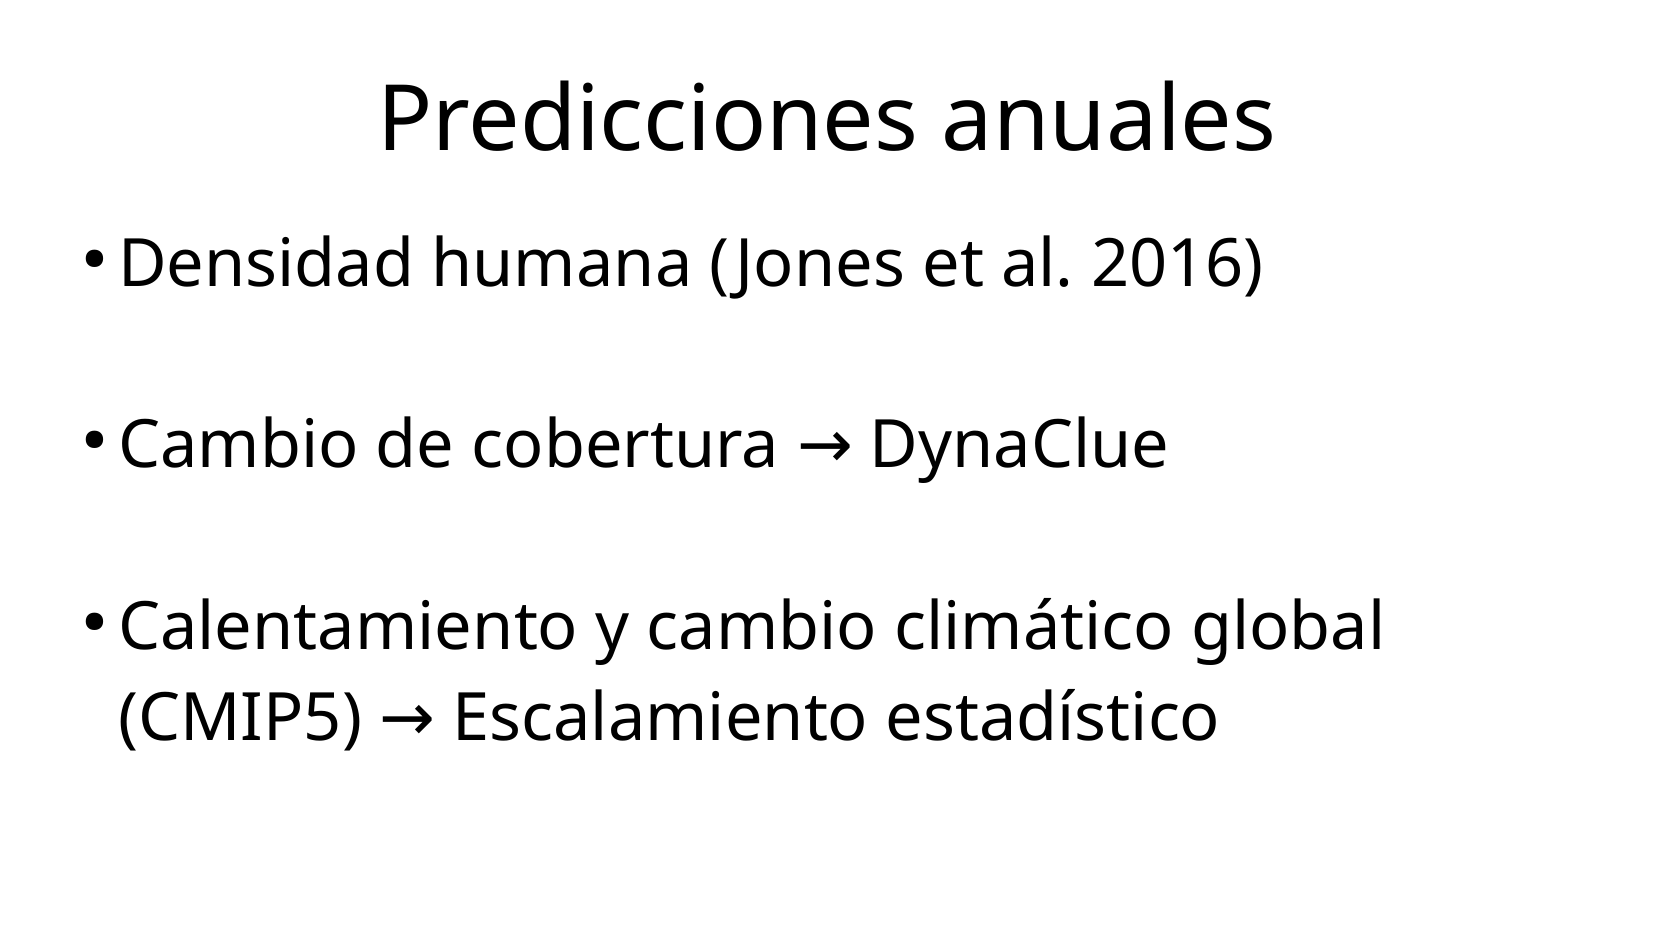

# Predicciones anuales
Densidad humana (Jones et al. 2016)
Cambio de cobertura → DynaClue
Calentamiento y cambio climático global (CMIP5) → Escalamiento estadístico